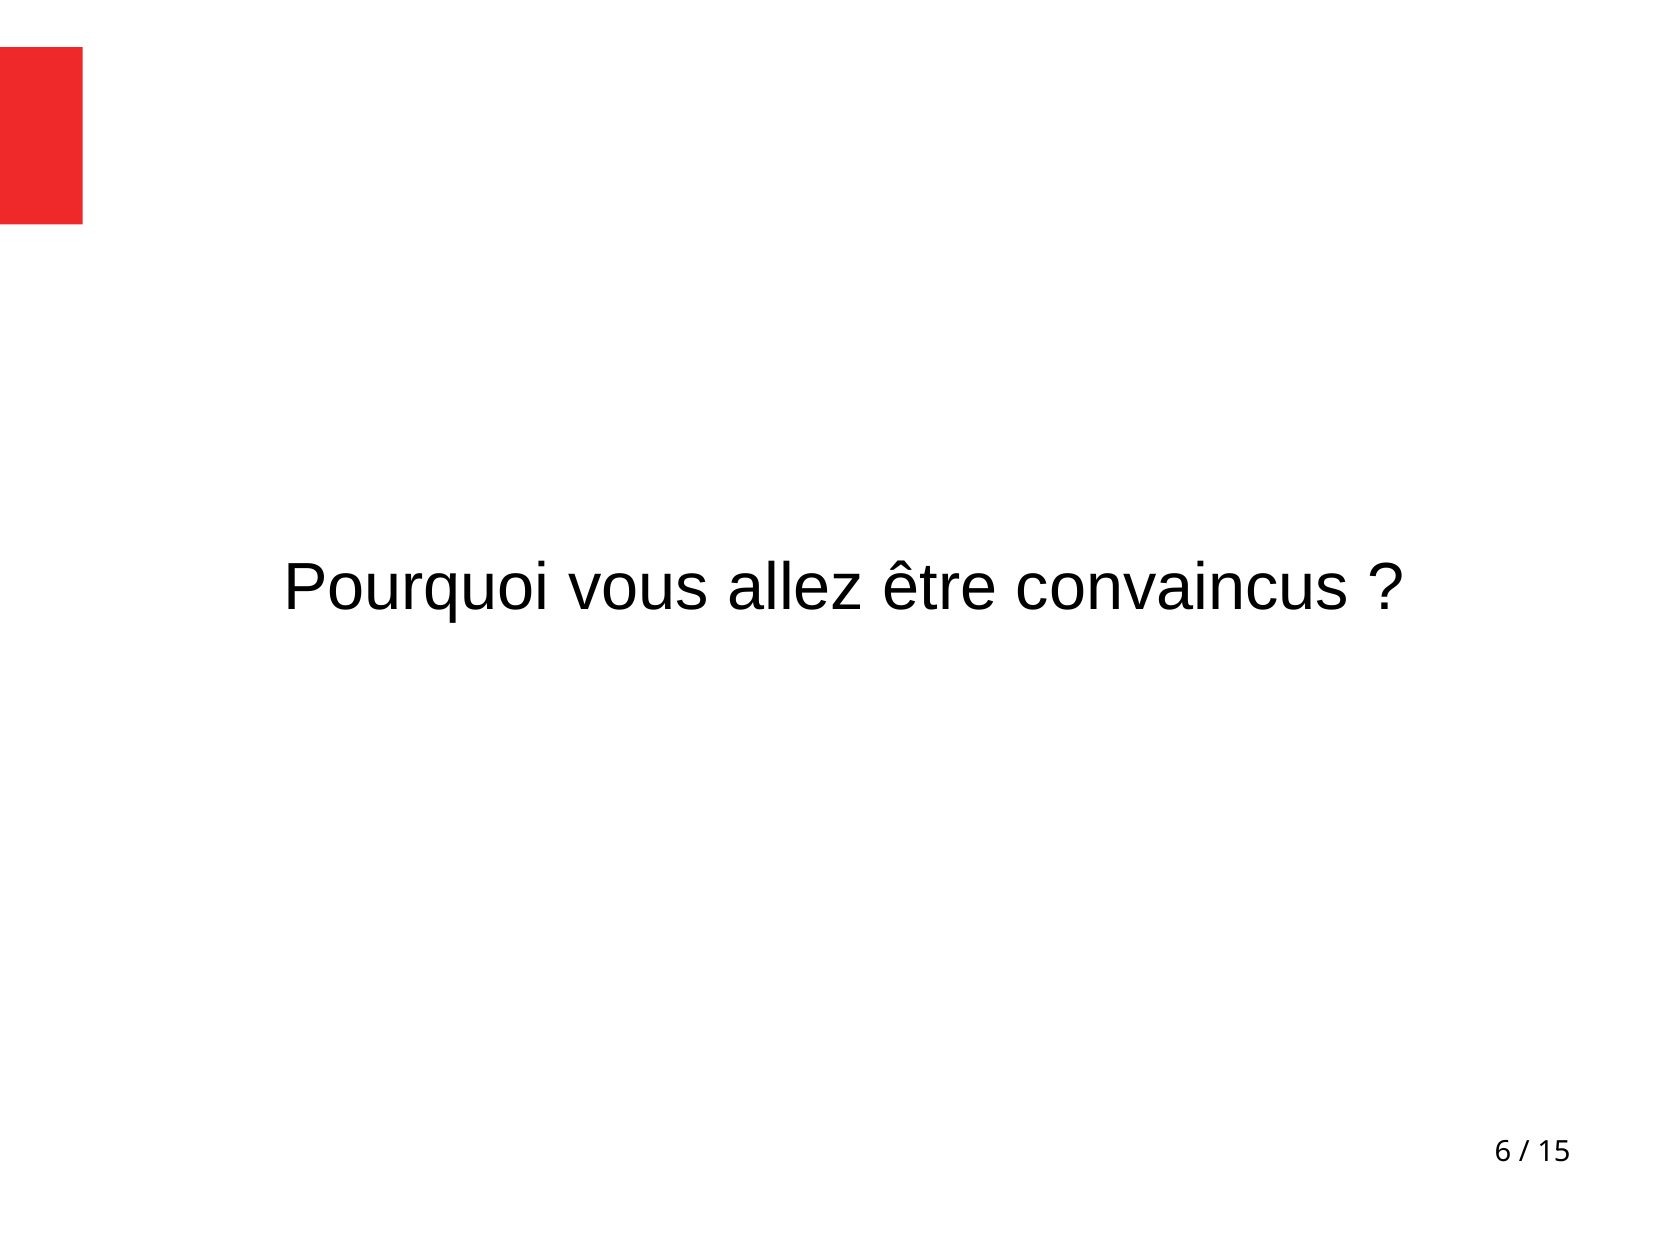

# Pourquoi vous allez être convaincus ?
6